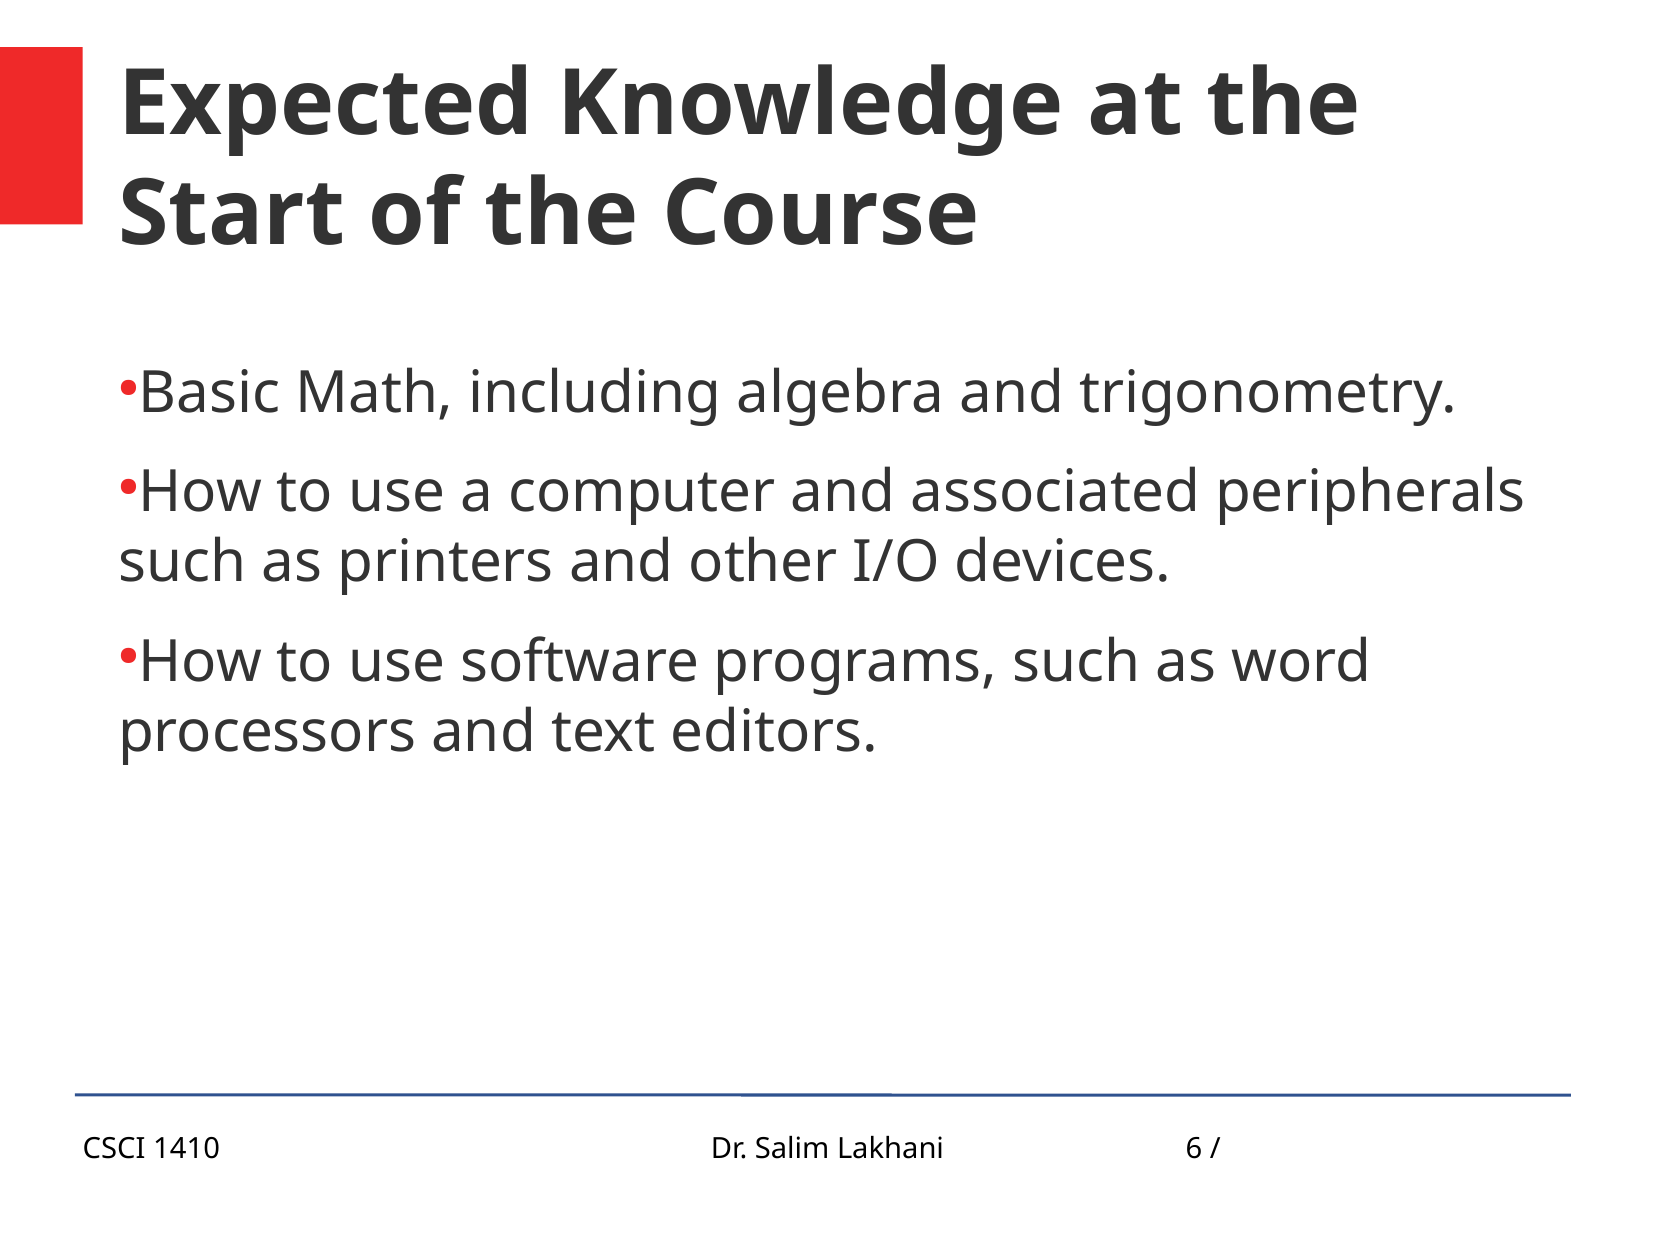

# Expected Knowledge at the Start of the Course
Basic Math, including algebra and trigonometry.
How to use a computer and associated peripherals such as printers and other I/O devices.
How to use software programs, such as word processors and text editors.
CSCI 1410
Dr. Salim Lakhani